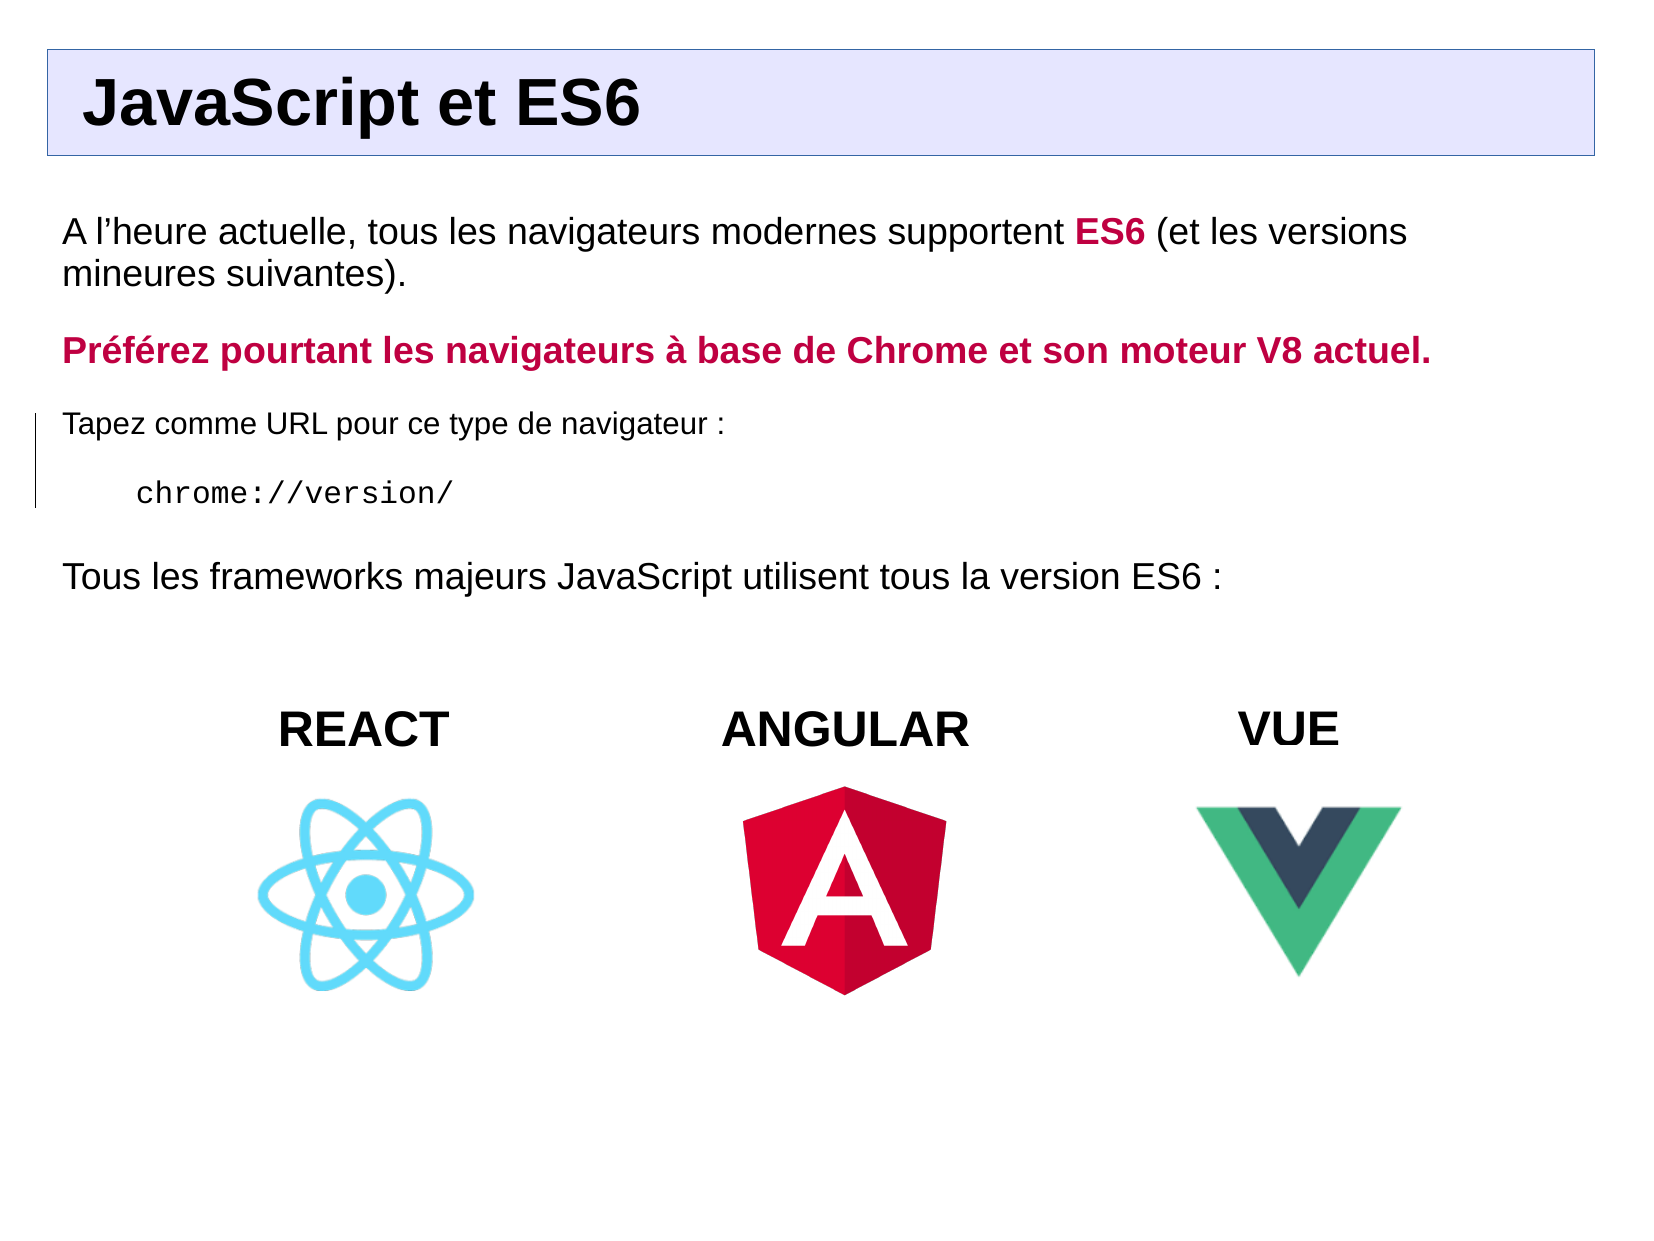

# JavaScript et ES6
A l’heure actuelle, tous les navigateurs modernes supportent ES6 (et les versions mineures suivantes).
Préférez pourtant les navigateurs à base de Chrome et son moteur V8 actuel.
Tapez comme URL pour ce type de navigateur :
	chrome://version/
Tous les frameworks majeurs JavaScript utilisent tous la version ES6 :
REACT				ANGULAR				VUE